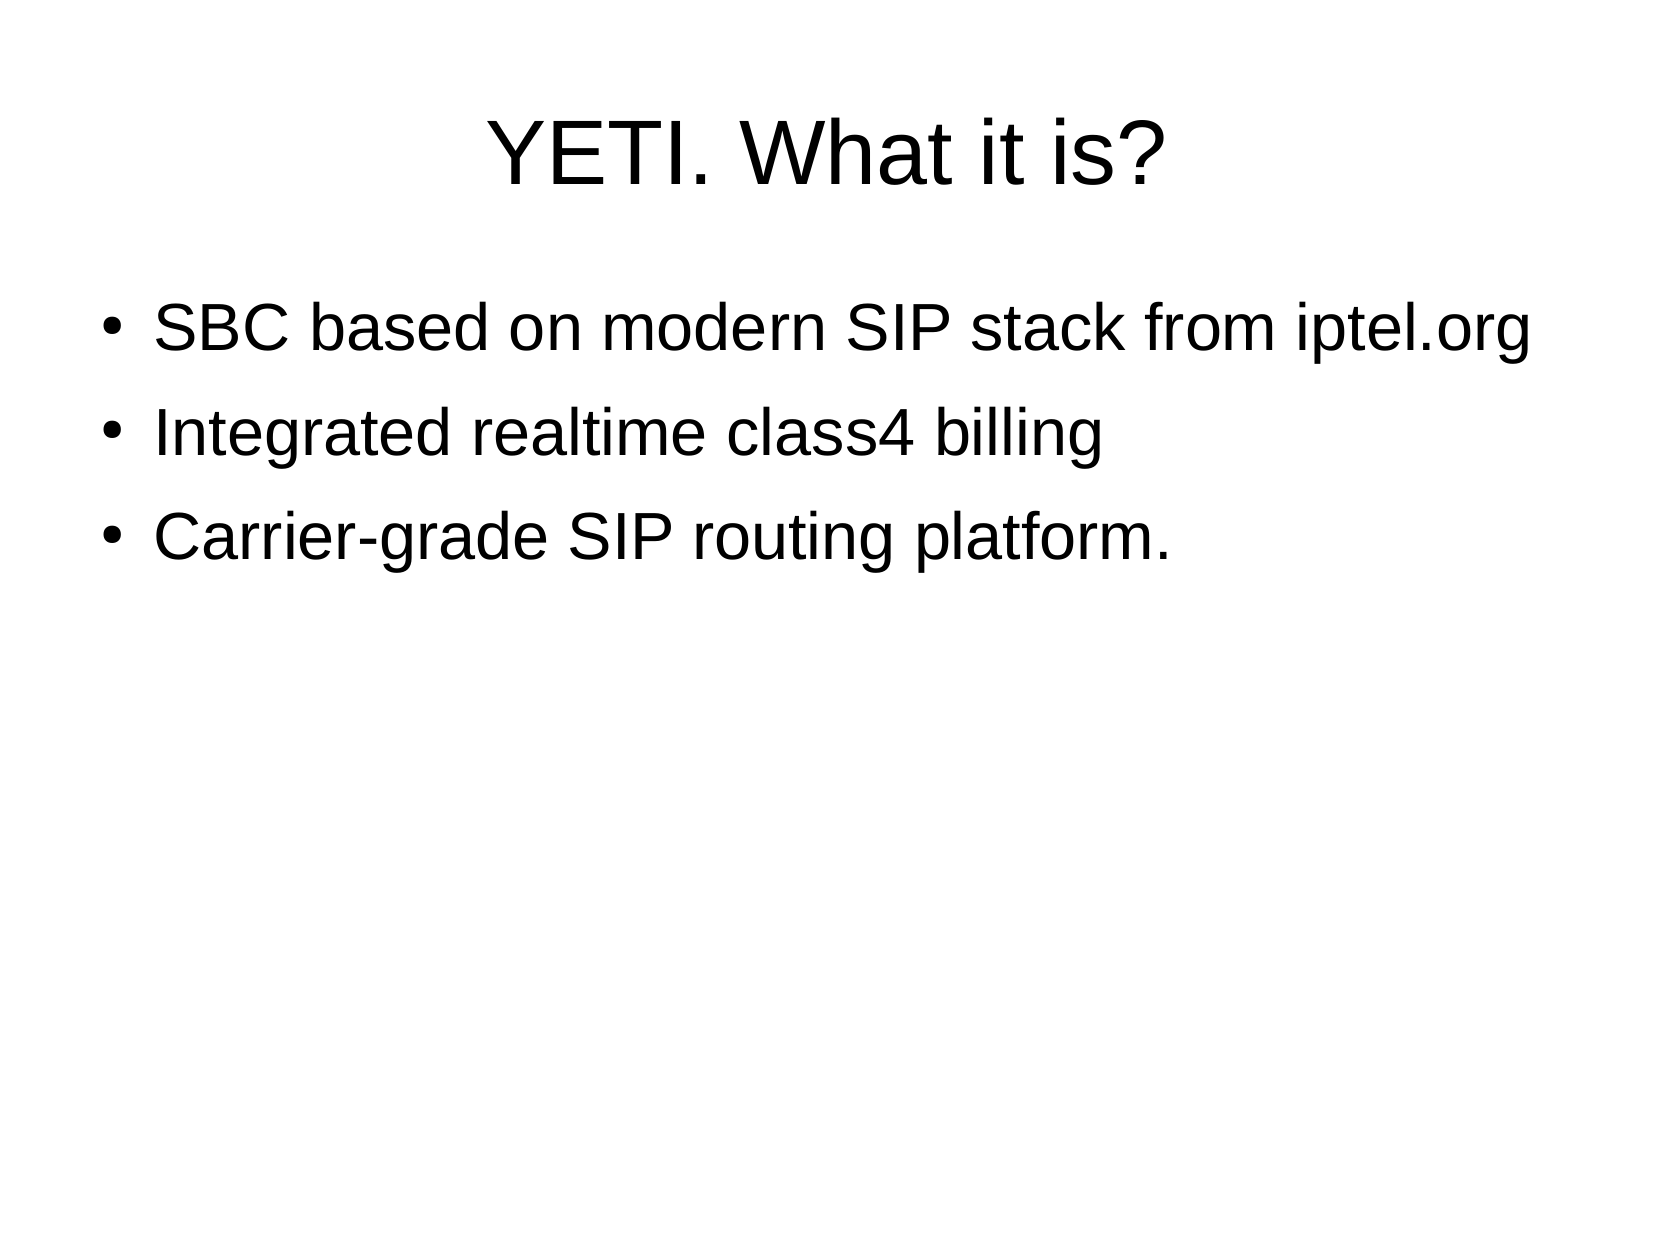

# YETI. What it is?
SBC based on modern SIP stack from iptel.org
Integrated realtime class4 billing
Carrier-grade SIP routing platform.